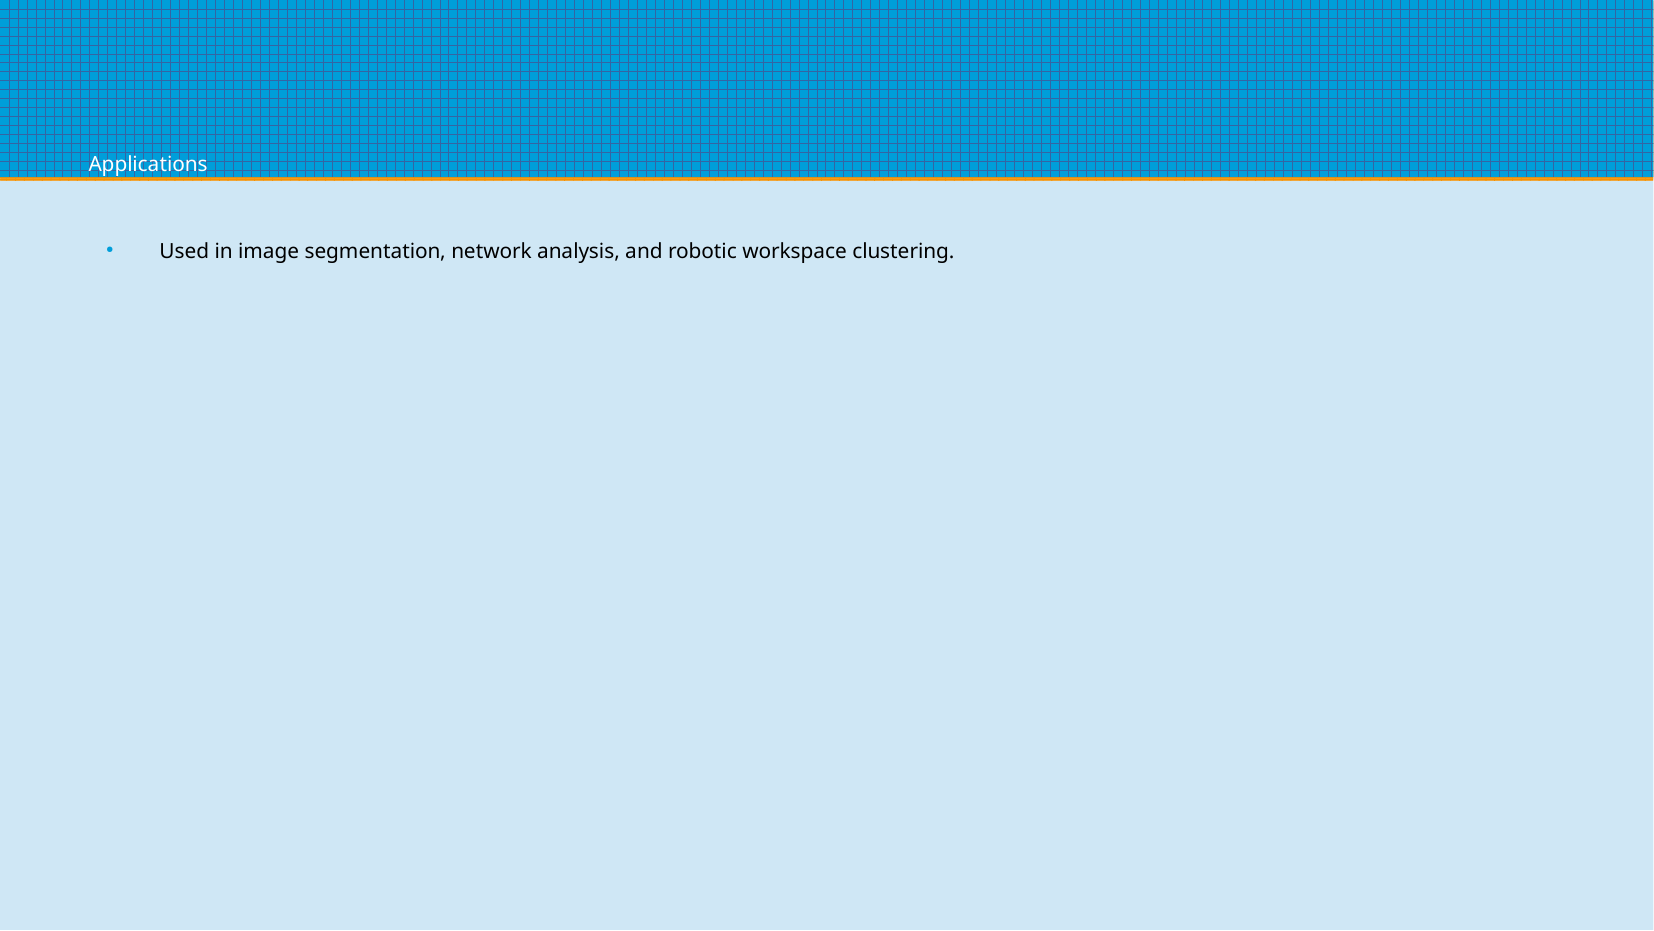

# Applications
Used in image segmentation, network analysis, and robotic workspace clustering.